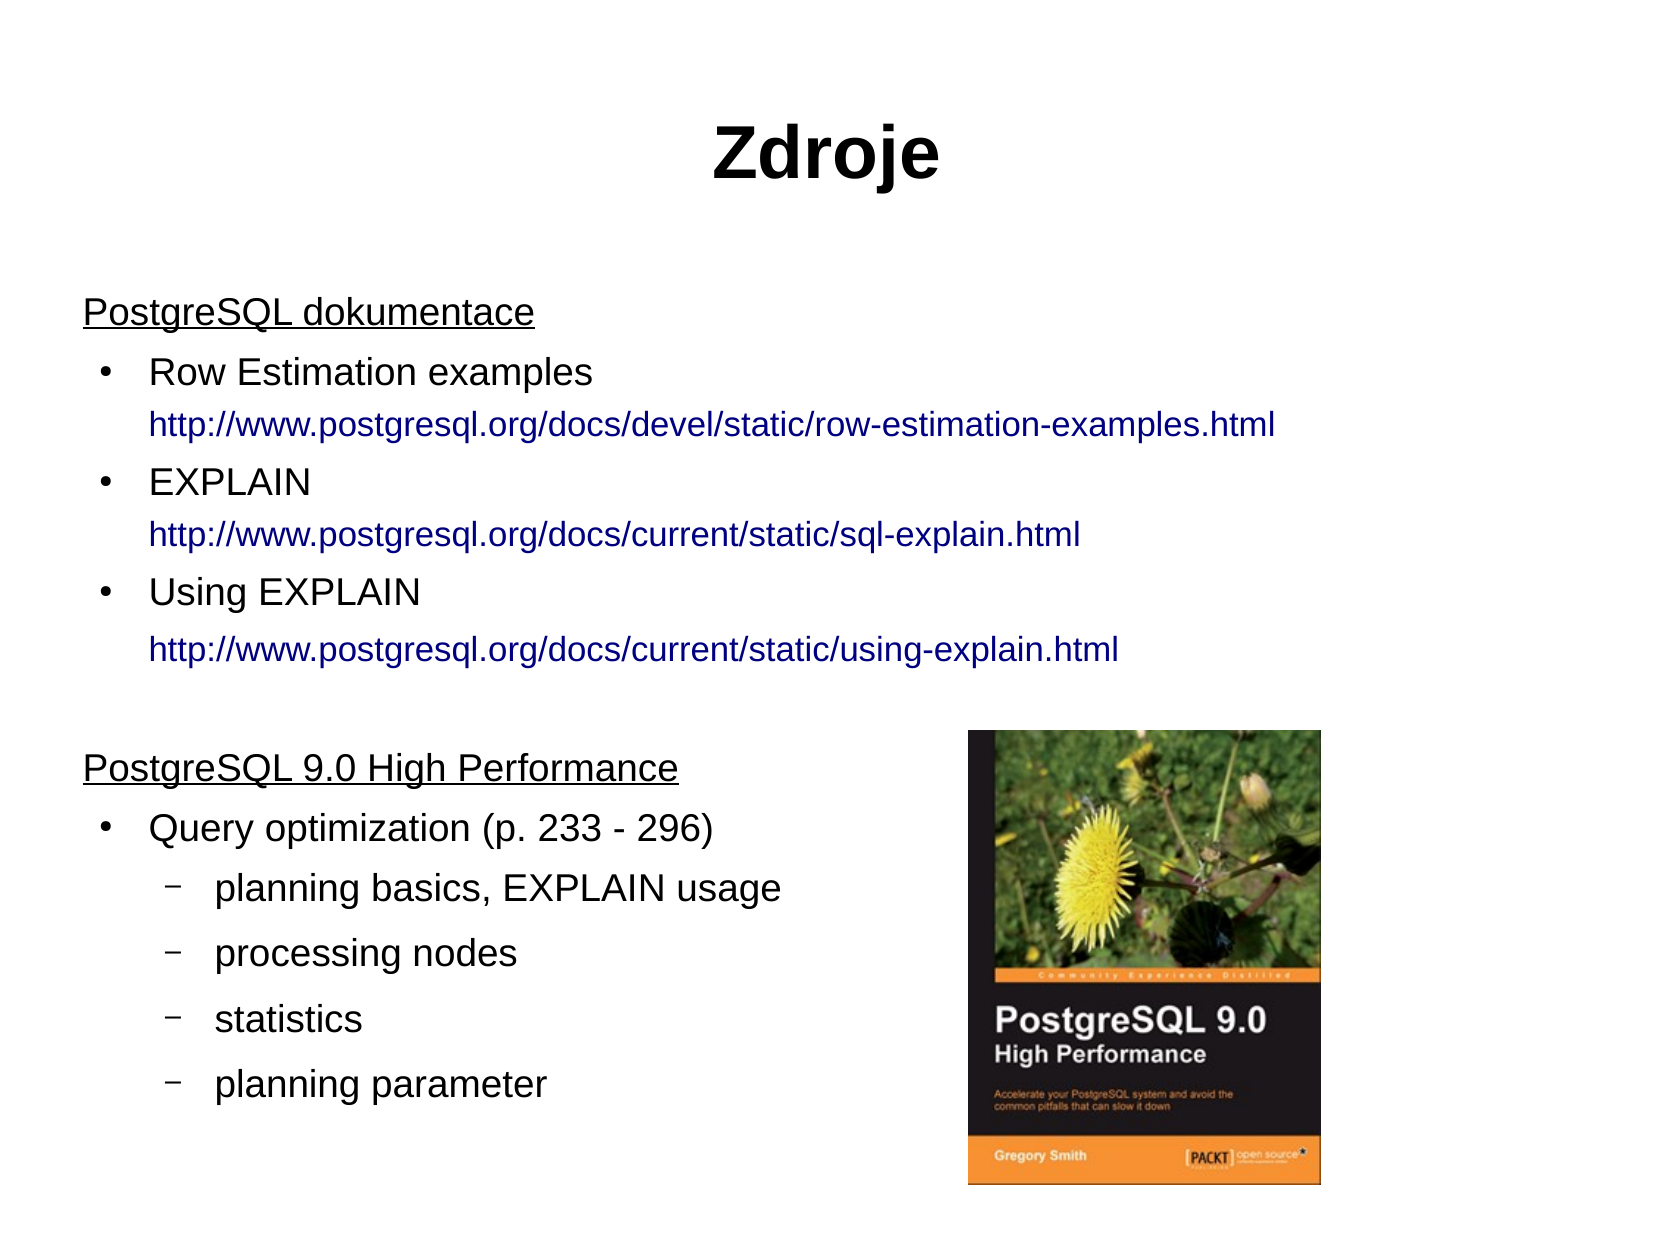

# Zdroje
PostgreSQL dokumentace
Row Estimation examples
http://www.postgresql.org/docs/devel/static/row-estimation-examples.html
EXPLAIN
http://www.postgresql.org/docs/current/static/sql-explain.html
Using EXPLAIN
http://www.postgresql.org/docs/current/static/using-explain.html
PostgreSQL 9.0 High Performance
Query optimization (p. 233 - 296)
planning basics, EXPLAIN usage
processing nodes
statistics
planning parameter